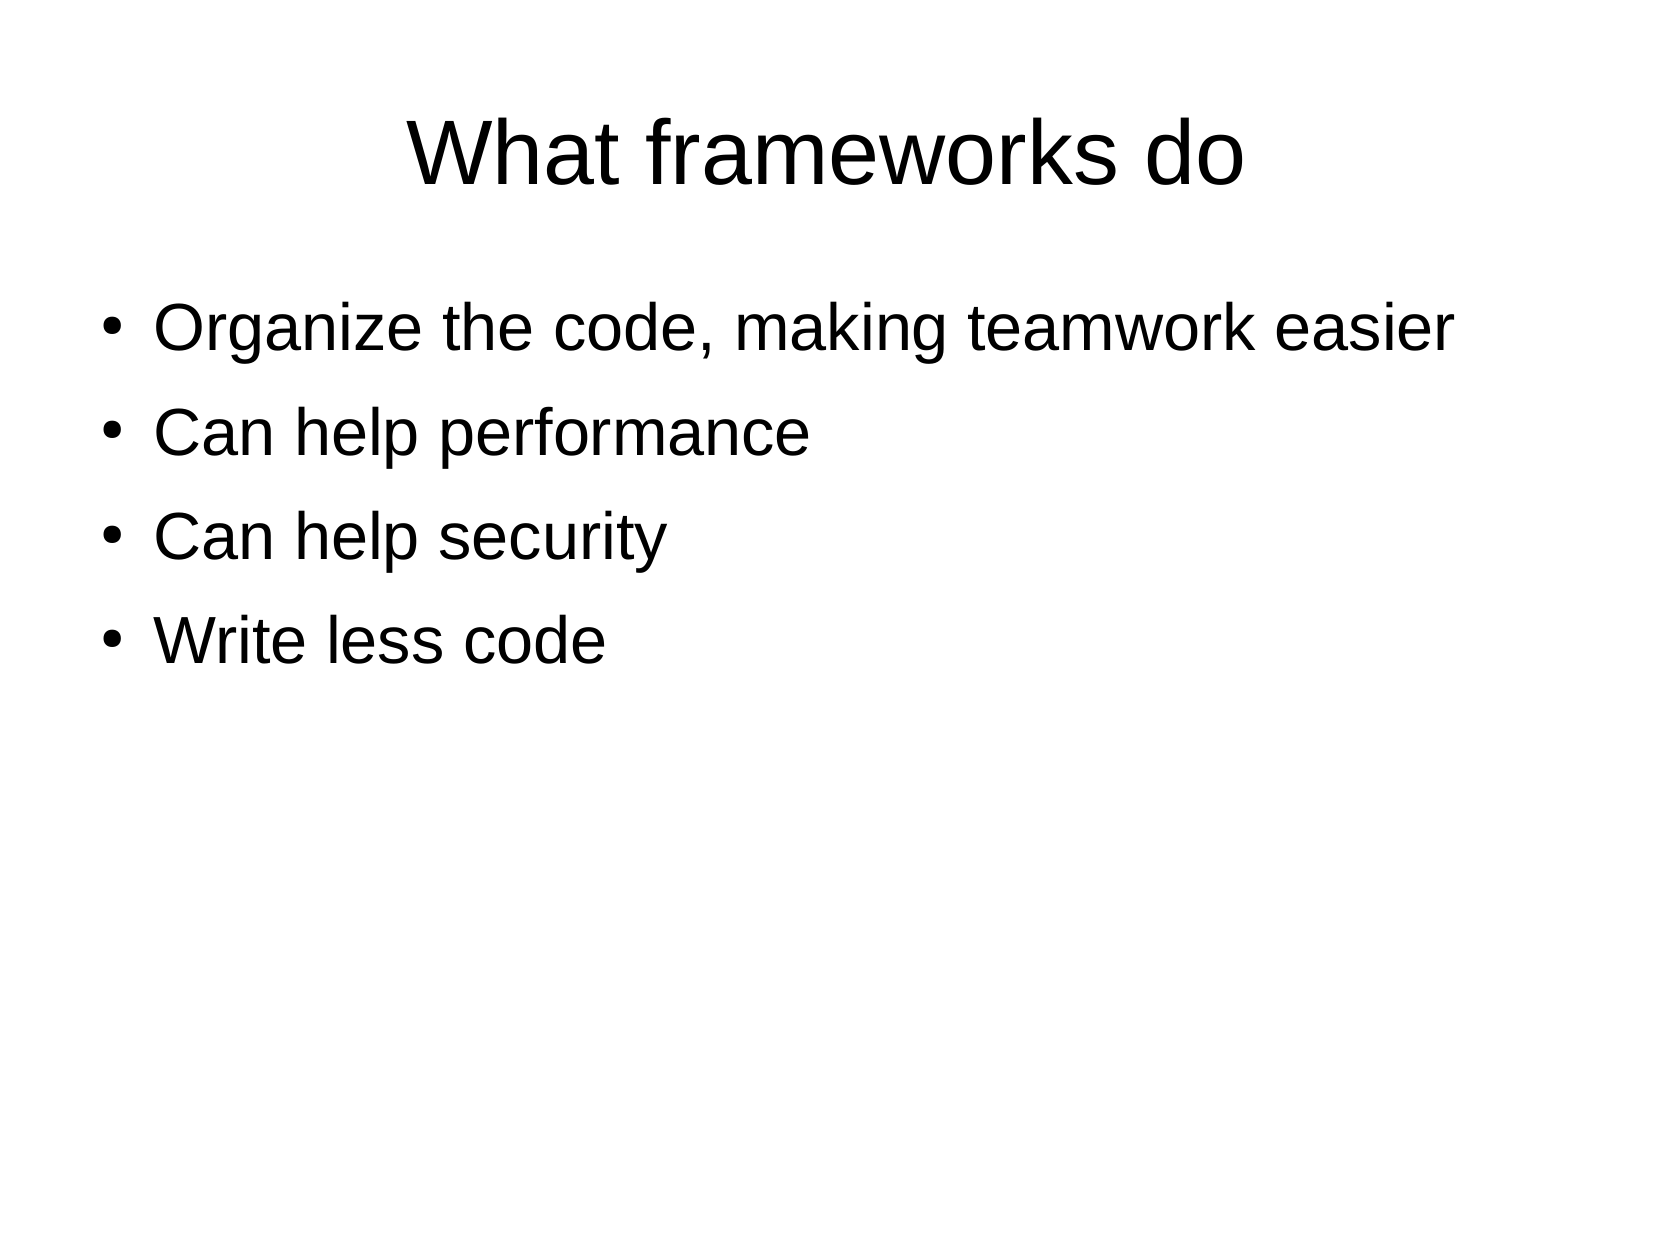

# What frameworks do
Organize the code, making teamwork easier
Can help performance
Can help security
Write less code